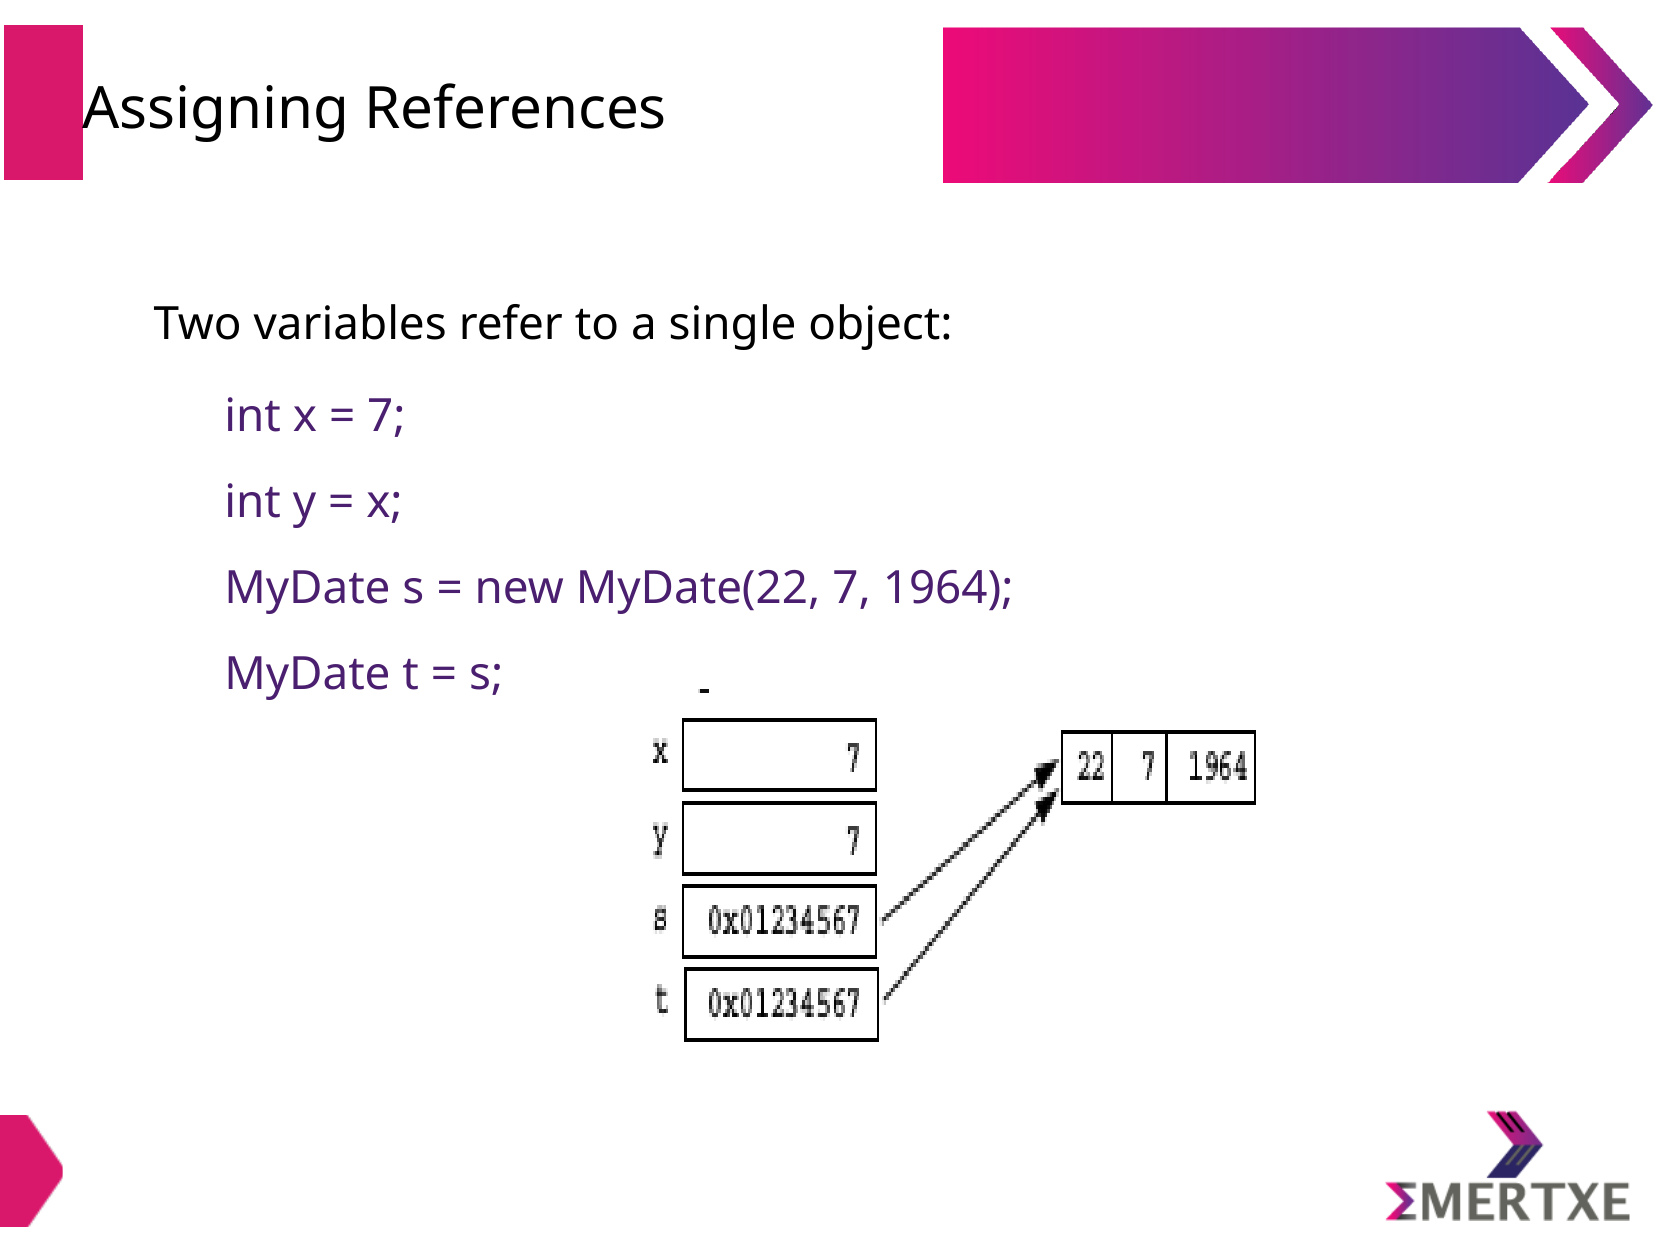

# Assigning References
Two variables refer to a single object:
int x = 7;
int y = x;
MyDate s = new MyDate(22, 7, 1964);
MyDate t = s;